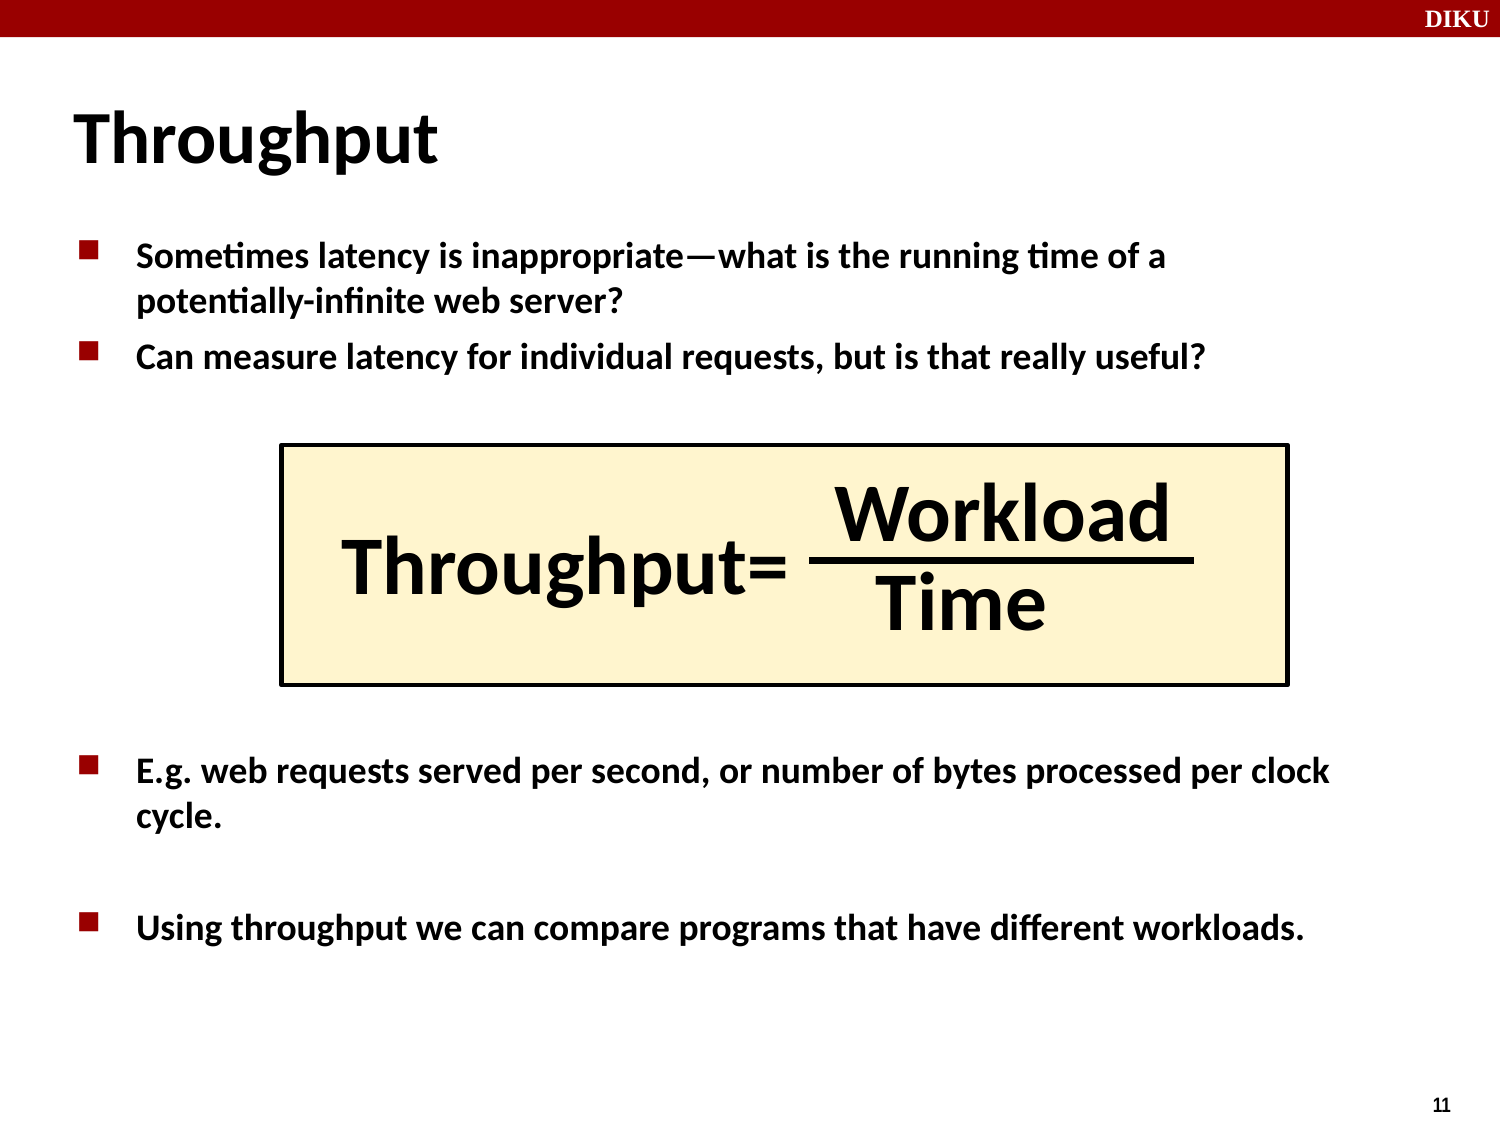

Throughput
Sometimes latency is inappropriate—what is the running time of a potentially-infinite web server?
Can measure latency for individual requests, but is that really useful?
E.g. web requests served per second, or number of bytes processed per clock cycle.
Using throughput we can compare programs that have different workloads.
Workload
Throughput=
Time